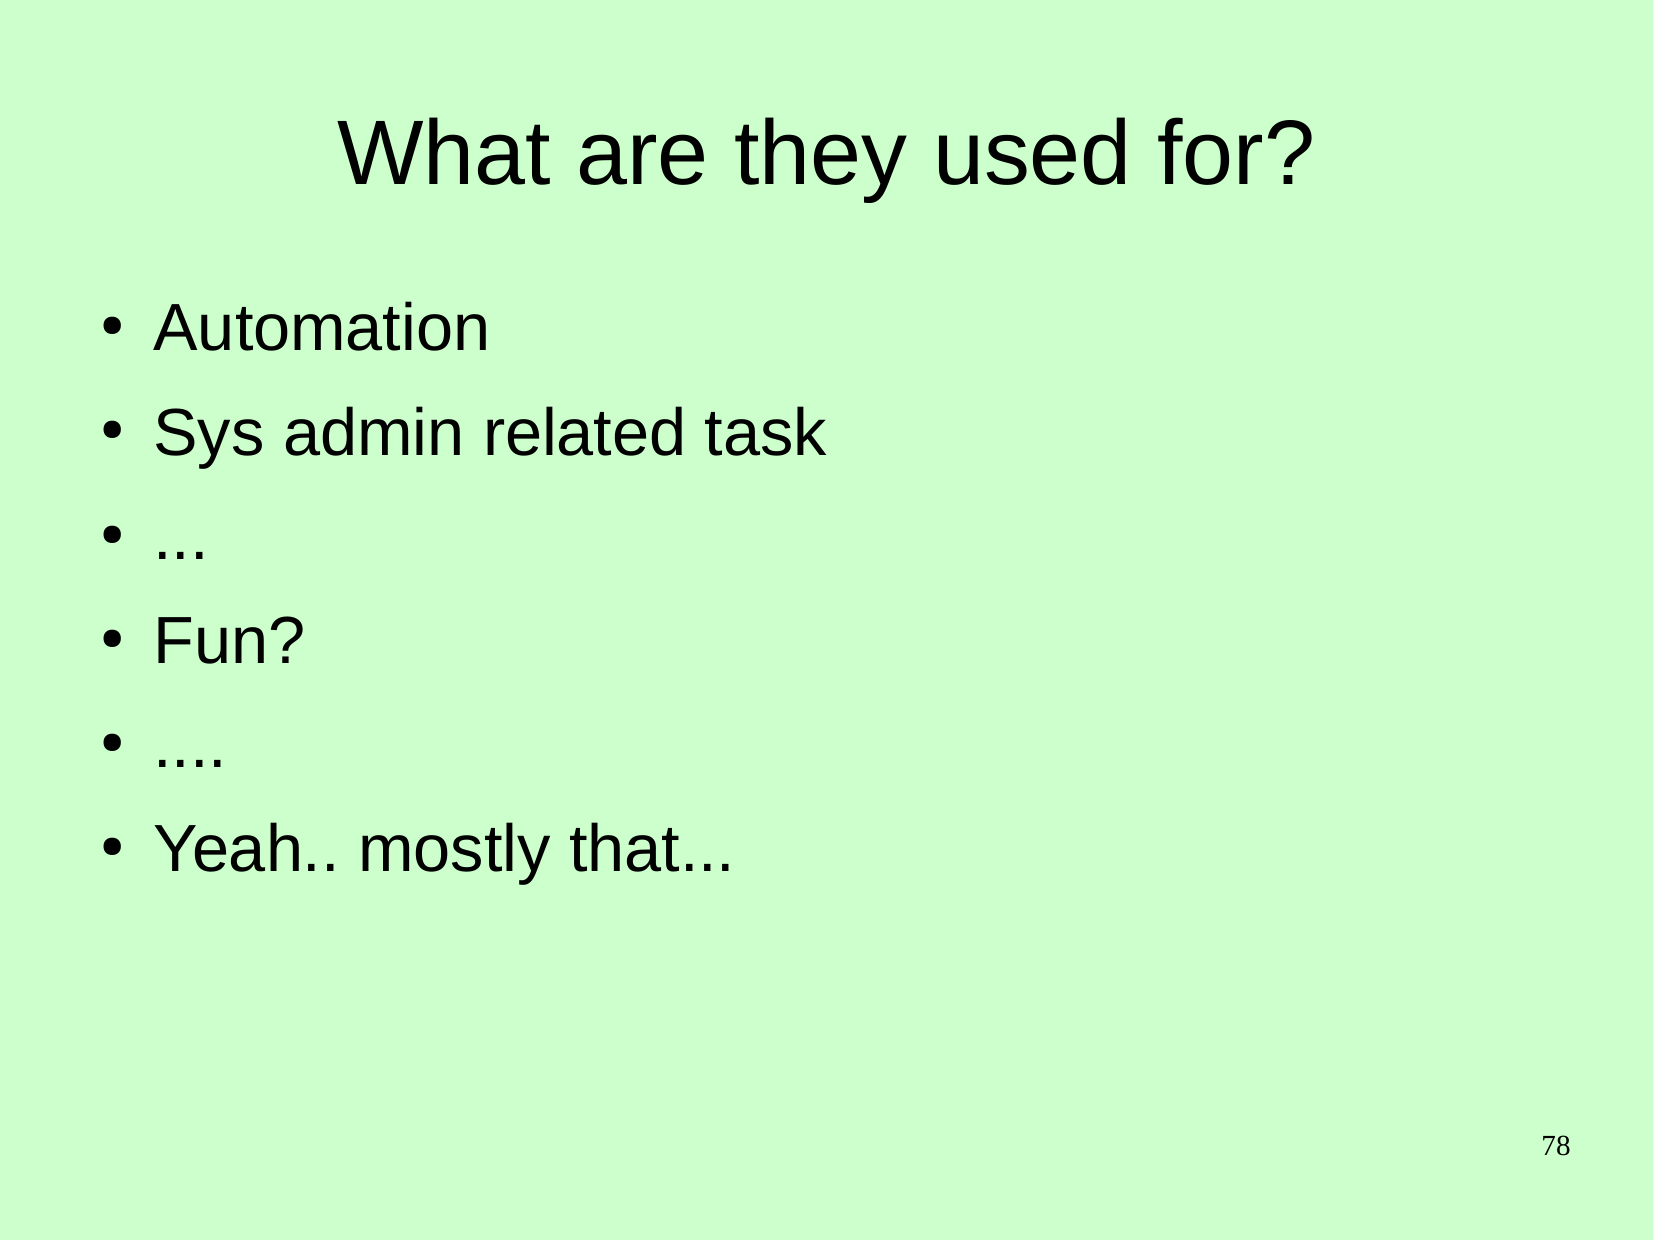

# What are they used for?
Automation
Sys admin related task
...
Fun?
....
Yeah.. mostly that...
78